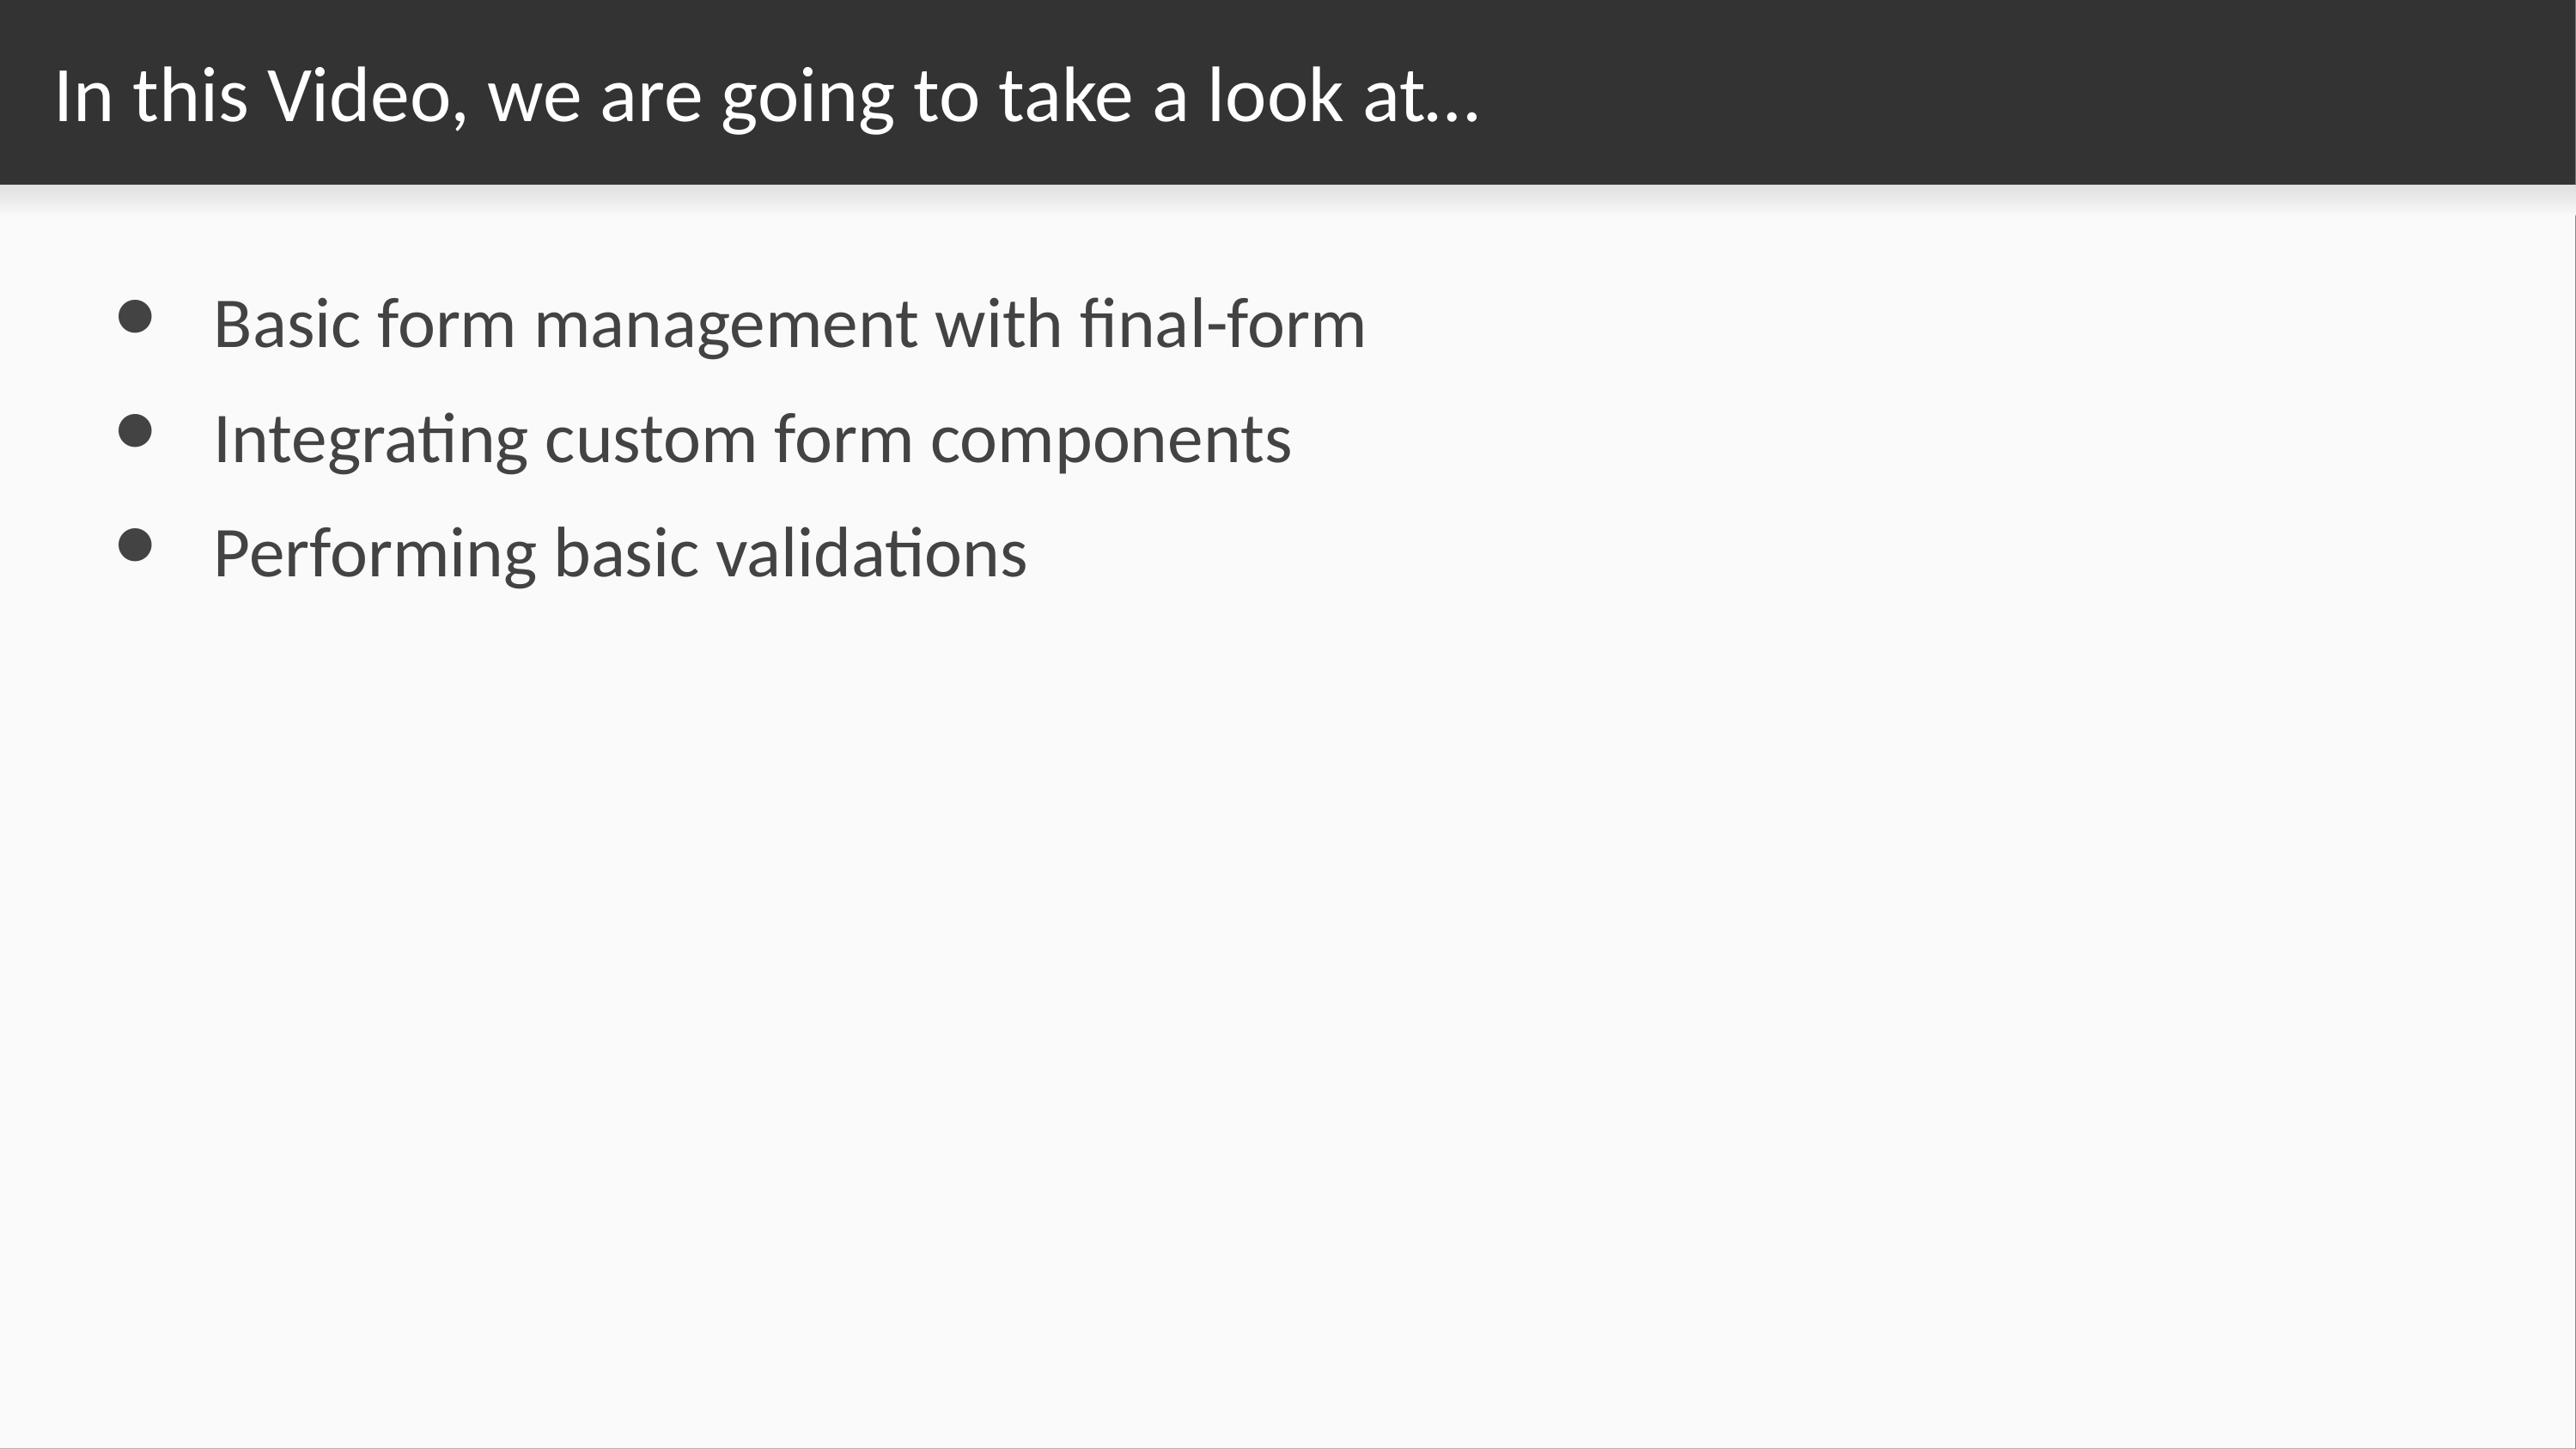

# In this Video, we are going to take a look at…
Basic form management with final-form
Integrating custom form components
Performing basic validations